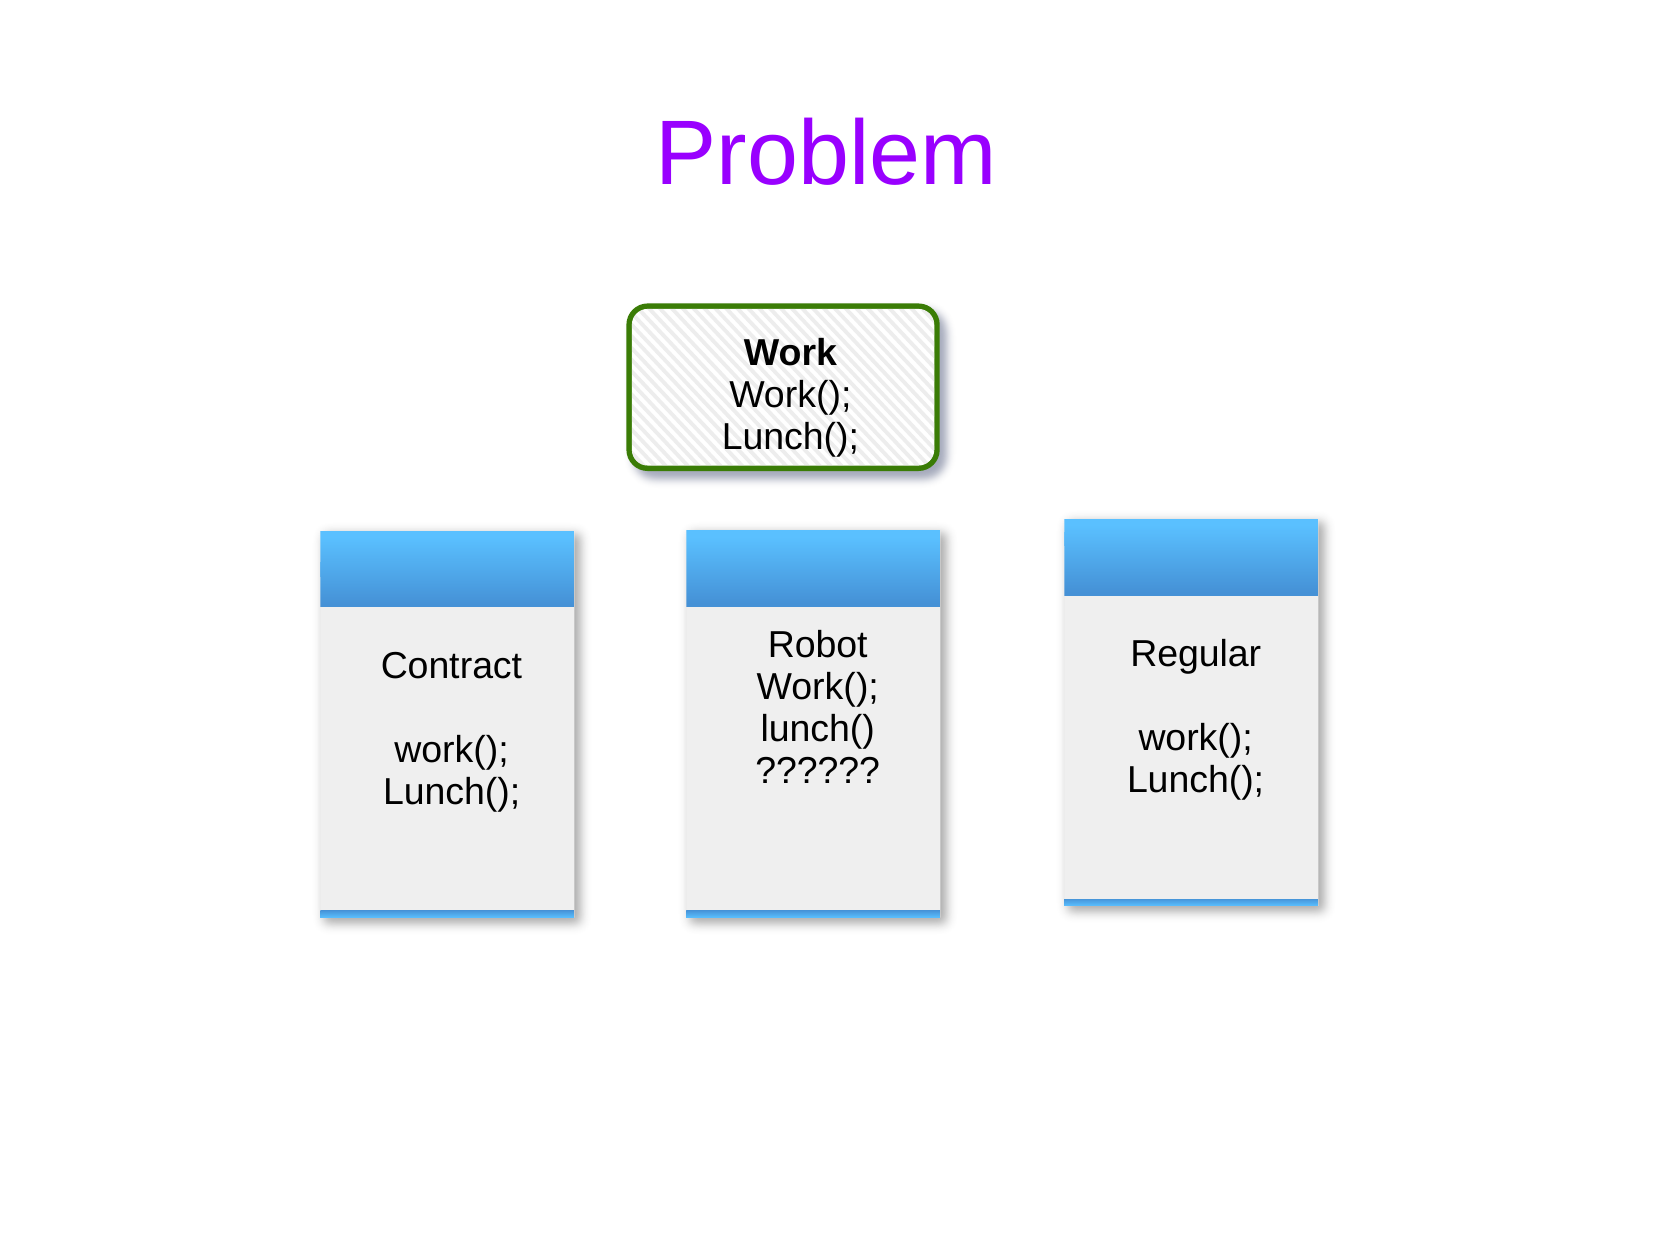

# Problem
Work
Work();
Lunch();
Regular
work();
Lunch();
Robot
Work();
lunch()
??????
Contract
work();
Lunch();